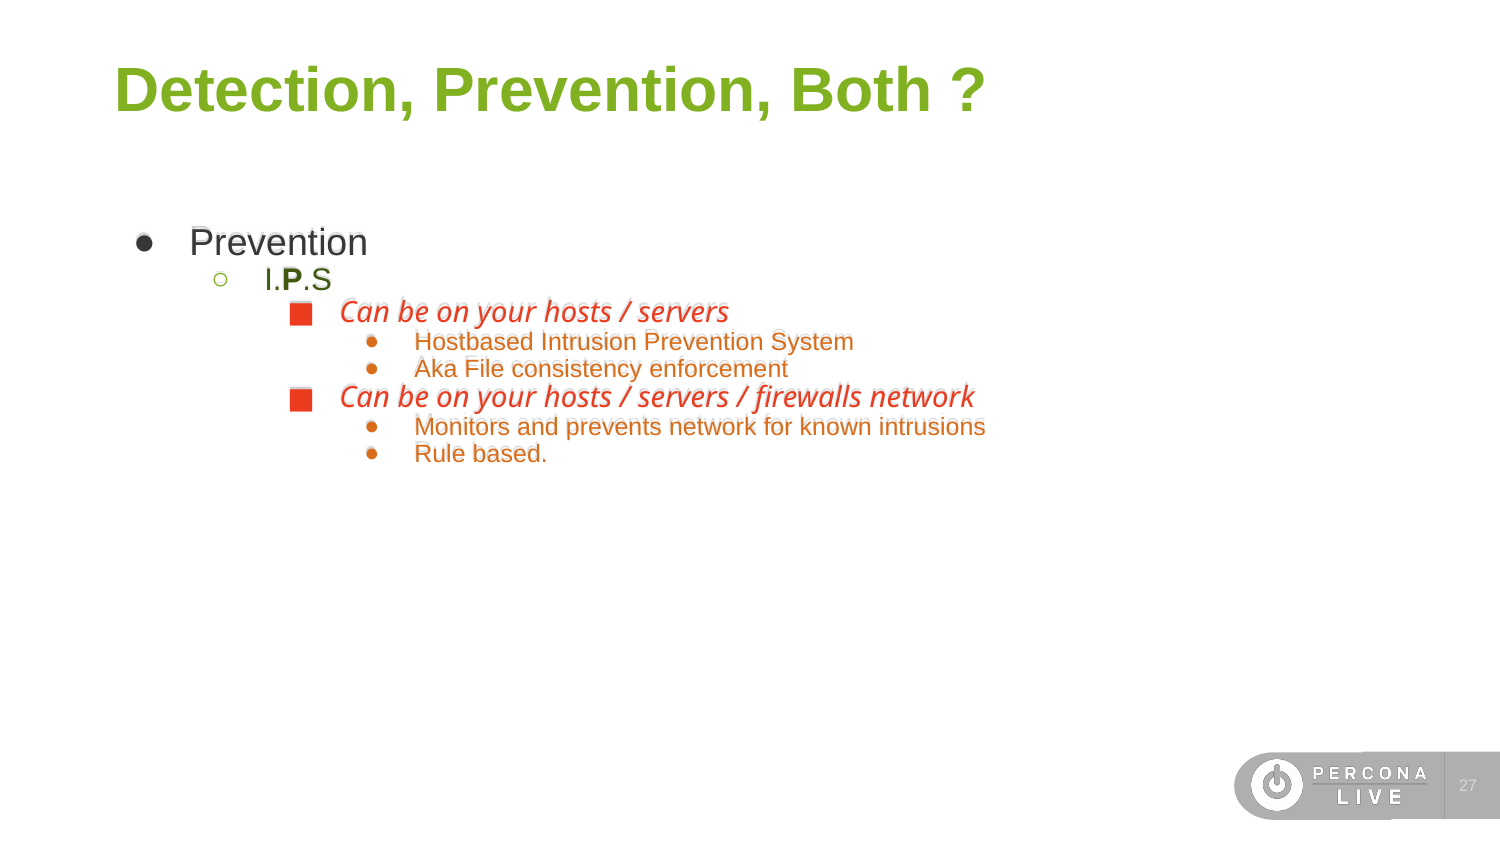

# Detection, Prevention, Both ?
Prevention
I.P.S
Can be on your hosts / servers
Hostbased Intrusion Prevention System
Aka File consistency enforcement
Can be on your hosts / servers / firewalls network
Monitors and prevents network for known intrusions
Rule based.